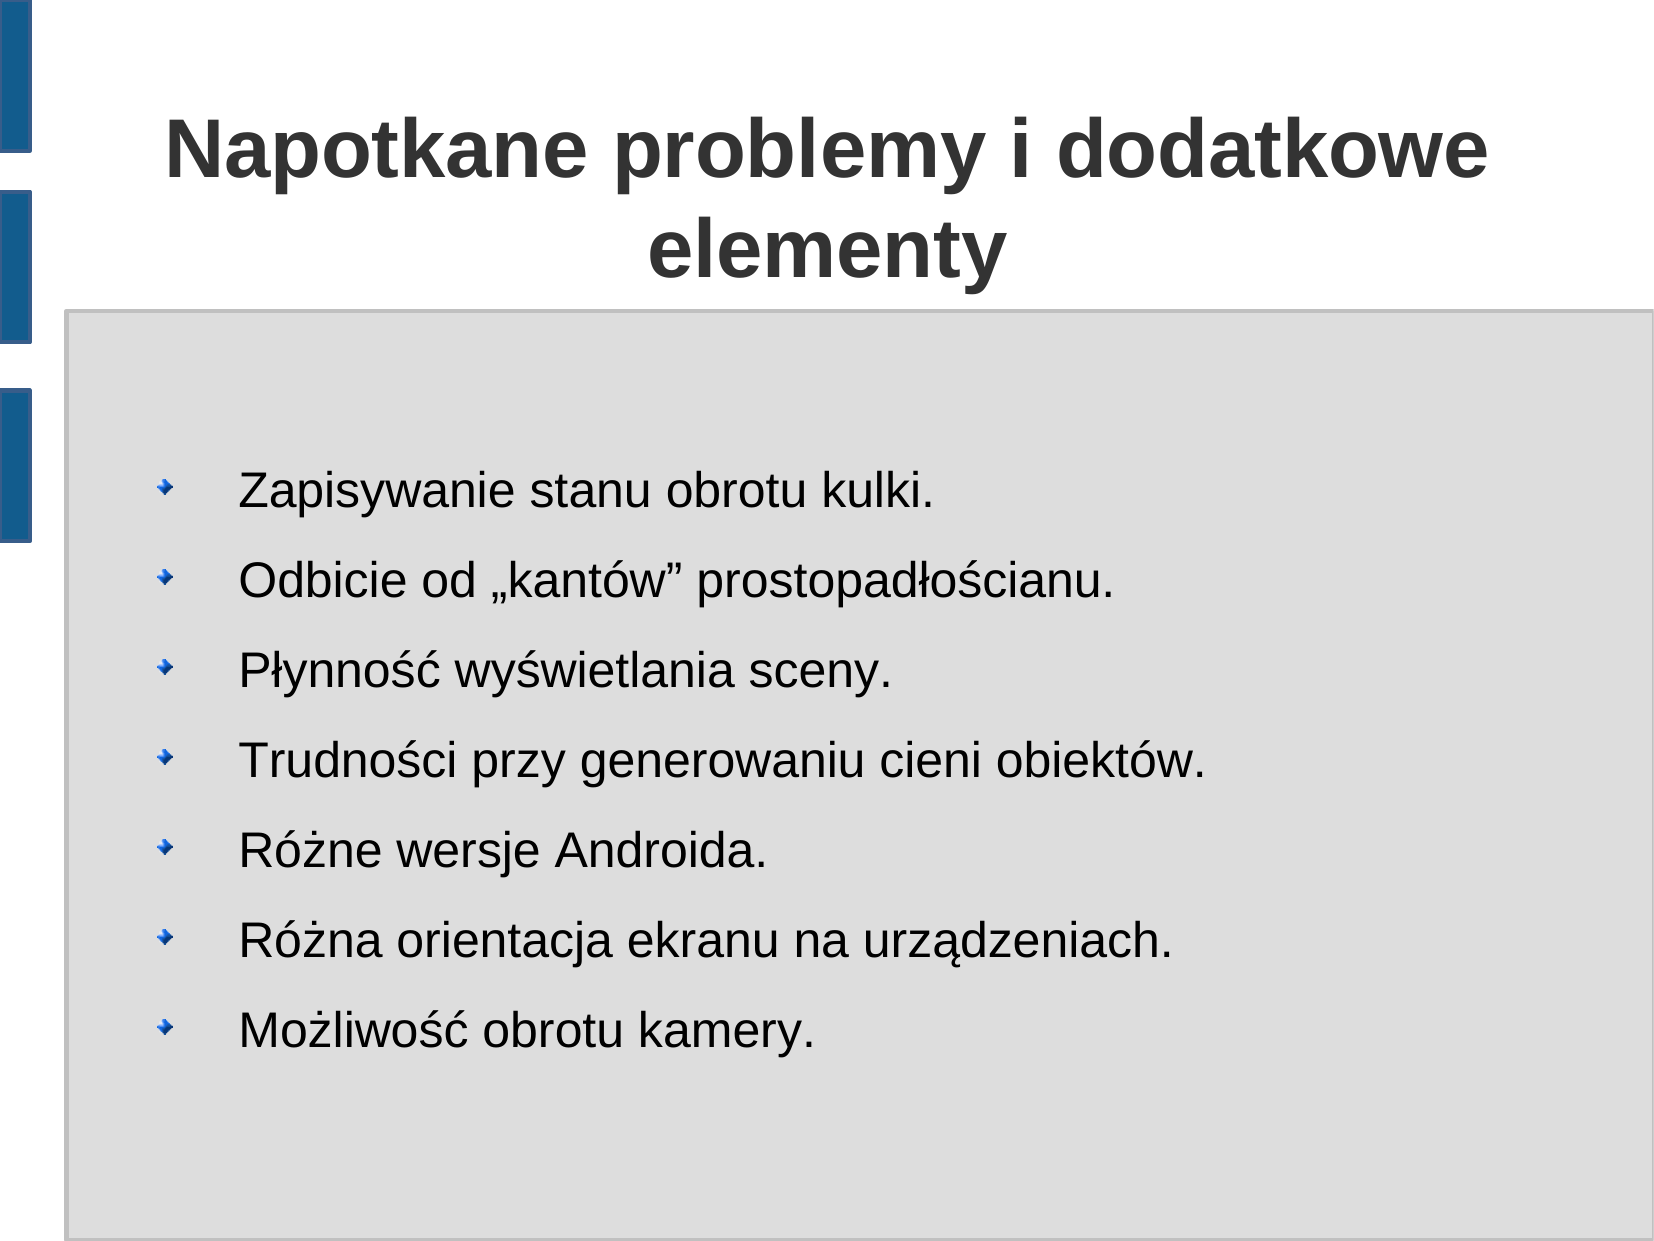

# Napotkane problemy i dodatkowe elementy
 Zapisywanie stanu obrotu kulki.
 Odbicie od „kantów” prostopadłościanu.
 Płynność wyświetlania sceny.
 Trudności przy generowaniu cieni obiektów.
 Różne wersje Androida.
 Różna orientacja ekranu na urządzeniach.
 Możliwość obrotu kamery.